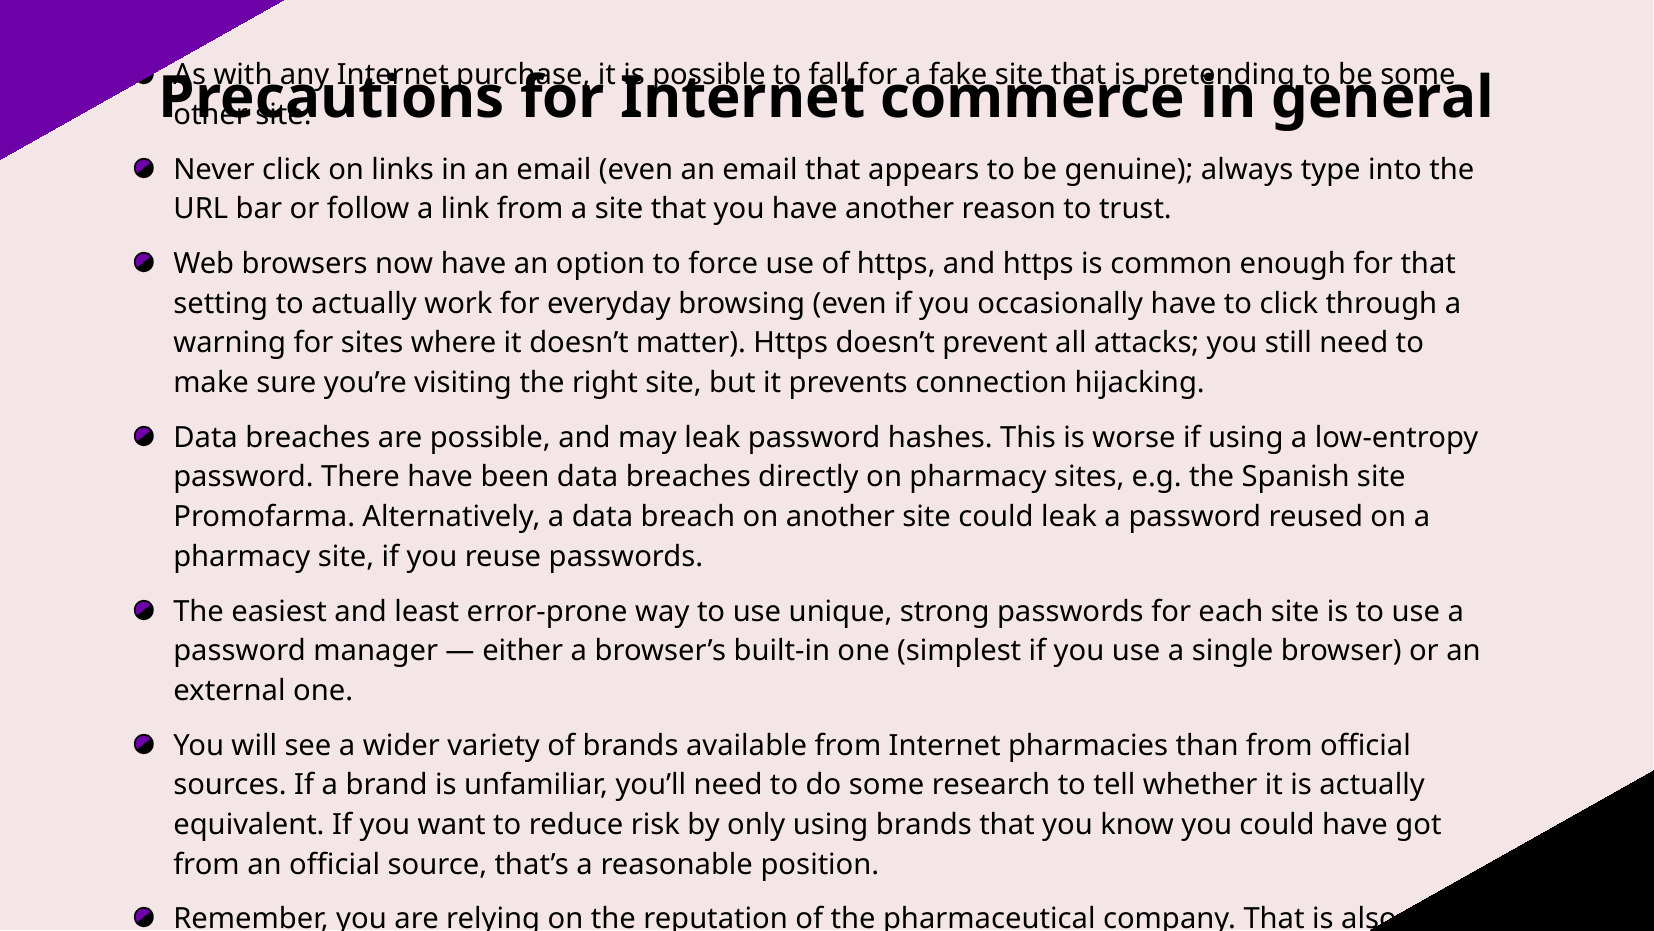

# Precautions for Internet commerce in general
As with any Internet purchase, it is possible to fall for a fake site that is pretending to be some other site.
Never click on links in an email (even an email that appears to be genuine); always type into the URL bar or follow a link from a site that you have another reason to trust.
Web browsers now have an option to force use of https, and https is common enough for that setting to actually work for everyday browsing (even if you occasionally have to click through a warning for sites where it doesn’t matter). Https doesn’t prevent all attacks; you still need to make sure you’re visiting the right site, but it prevents connection hijacking.
Data breaches are possible, and may leak password hashes. This is worse if using a low-entropy password. There have been data breaches directly on pharmacy sites, e.g. the Spanish site Promofarma. Alternatively, a data breach on another site could leak a password reused on a pharmacy site, if you reuse passwords.
The easiest and least error-prone way to use unique, strong passwords for each site is to use a password manager — either a browser’s built-in one (simplest if you use a single browser) or an external one.
You will see a wider variety of brands available from Internet pharmacies than from official sources. If a brand is unfamiliar, you’ll need to do some research to tell whether it is actually equivalent. If you want to reduce risk by only using brands that you know you could have got from an official source, that’s a reasonable position.
Remember, you are relying on the reputation of the pharmaceutical company. That is also what the NHS is doing!